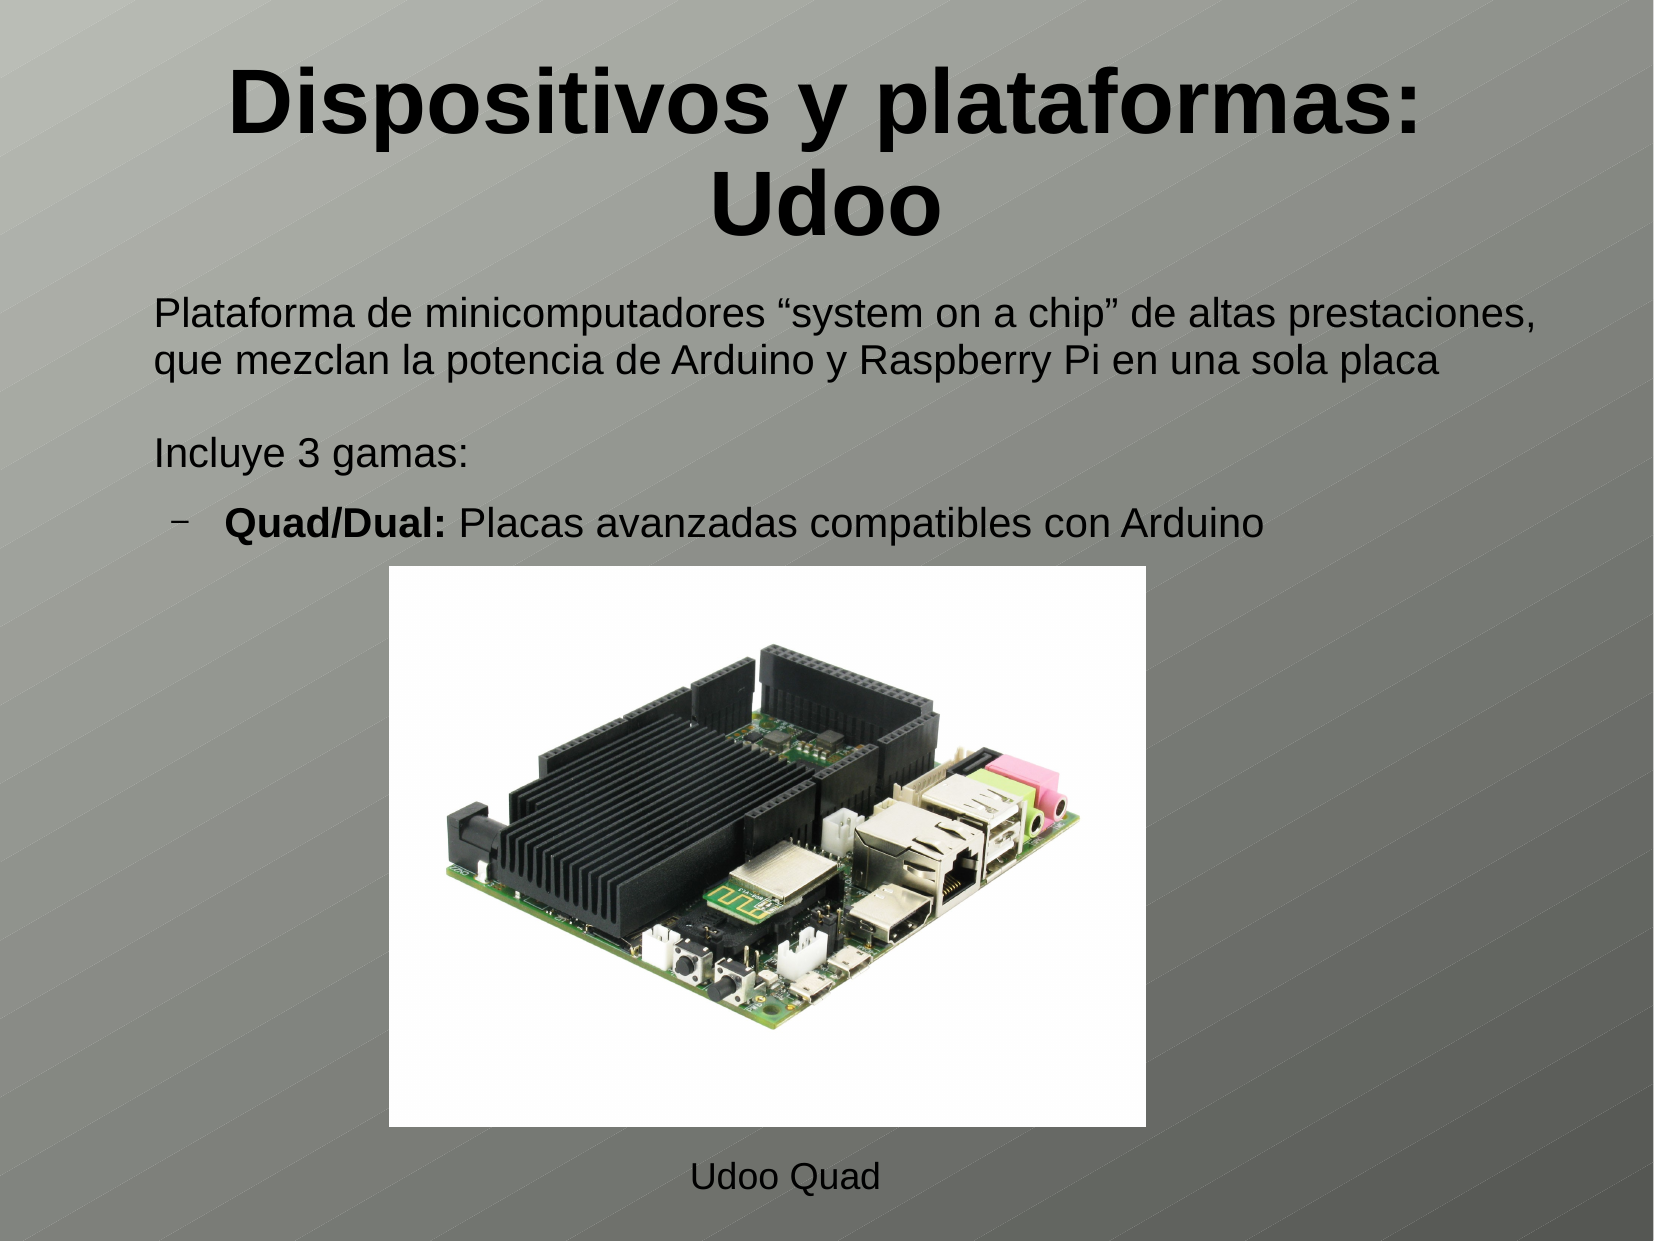

# Dispositivos y plataformas: Udoo
Plataforma de minicomputadores “system on a chip” de altas prestaciones, que mezclan la potencia de Arduino y Raspberry Pi en una sola placa
Incluye 3 gamas:
Quad/Dual: Placas avanzadas compatibles con Arduino
Udoo Quad